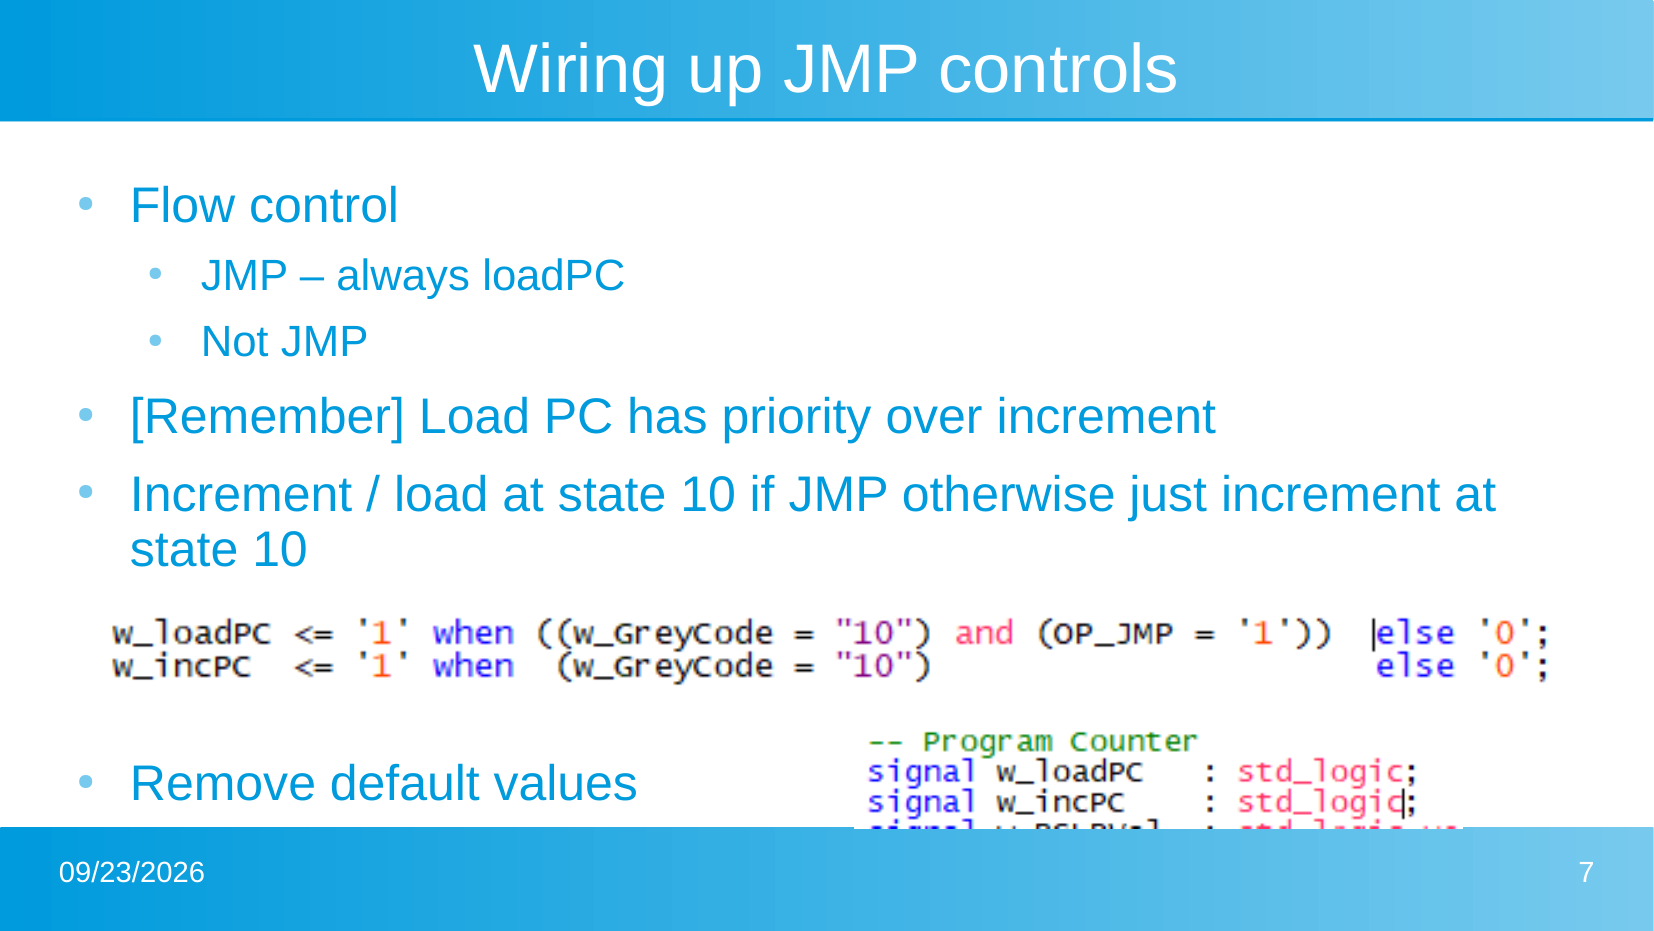

# Wiring up JMP controls
Flow control
JMP – always loadPC
Not JMP
[Remember] Load PC has priority over increment
Increment / load at state 10 if JMP otherwise just increment at state 10
Remove default values
7